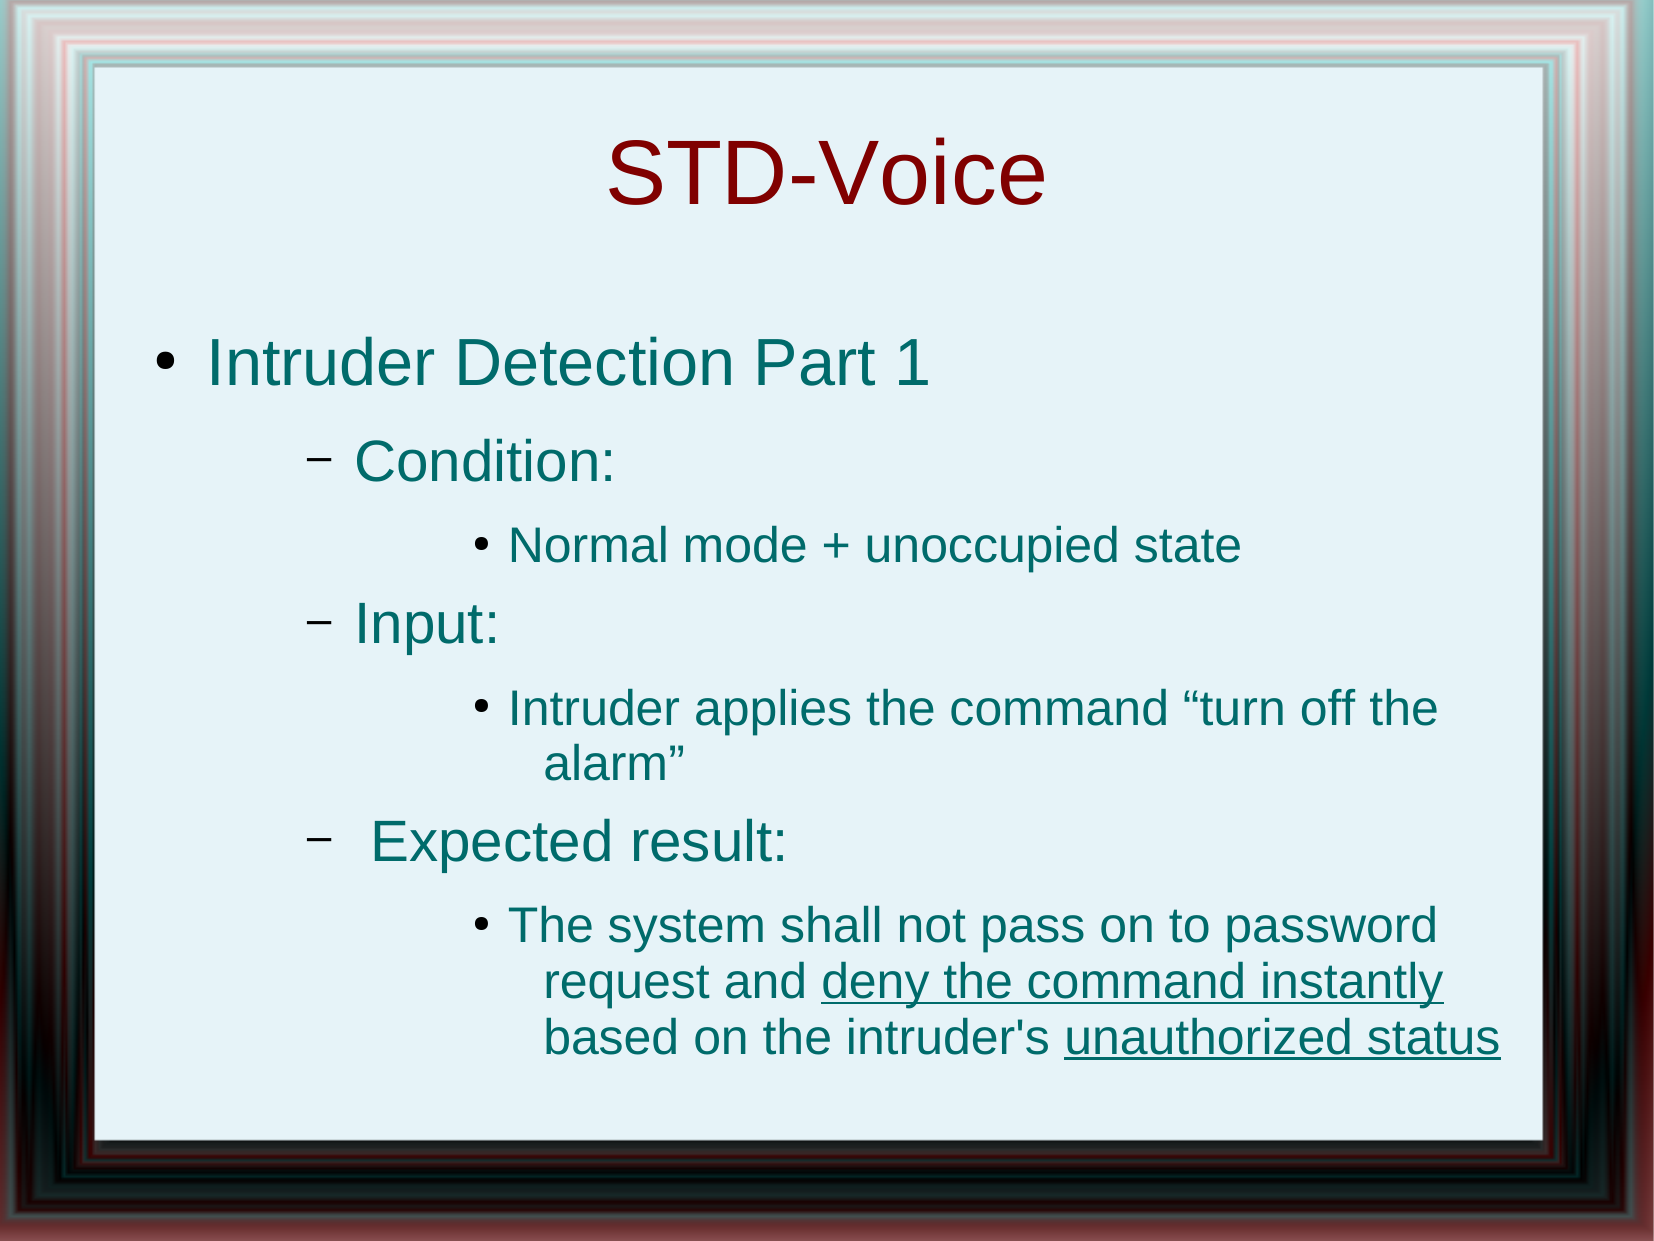

# STD-Voice
Intruder Detection Part 1
Condition:
Normal mode + unoccupied state
Input:
Intruder applies the command “turn off the alarm”
 Expected result:
The system shall not pass on to password request and deny the command instantly based on the intruder's unauthorized status